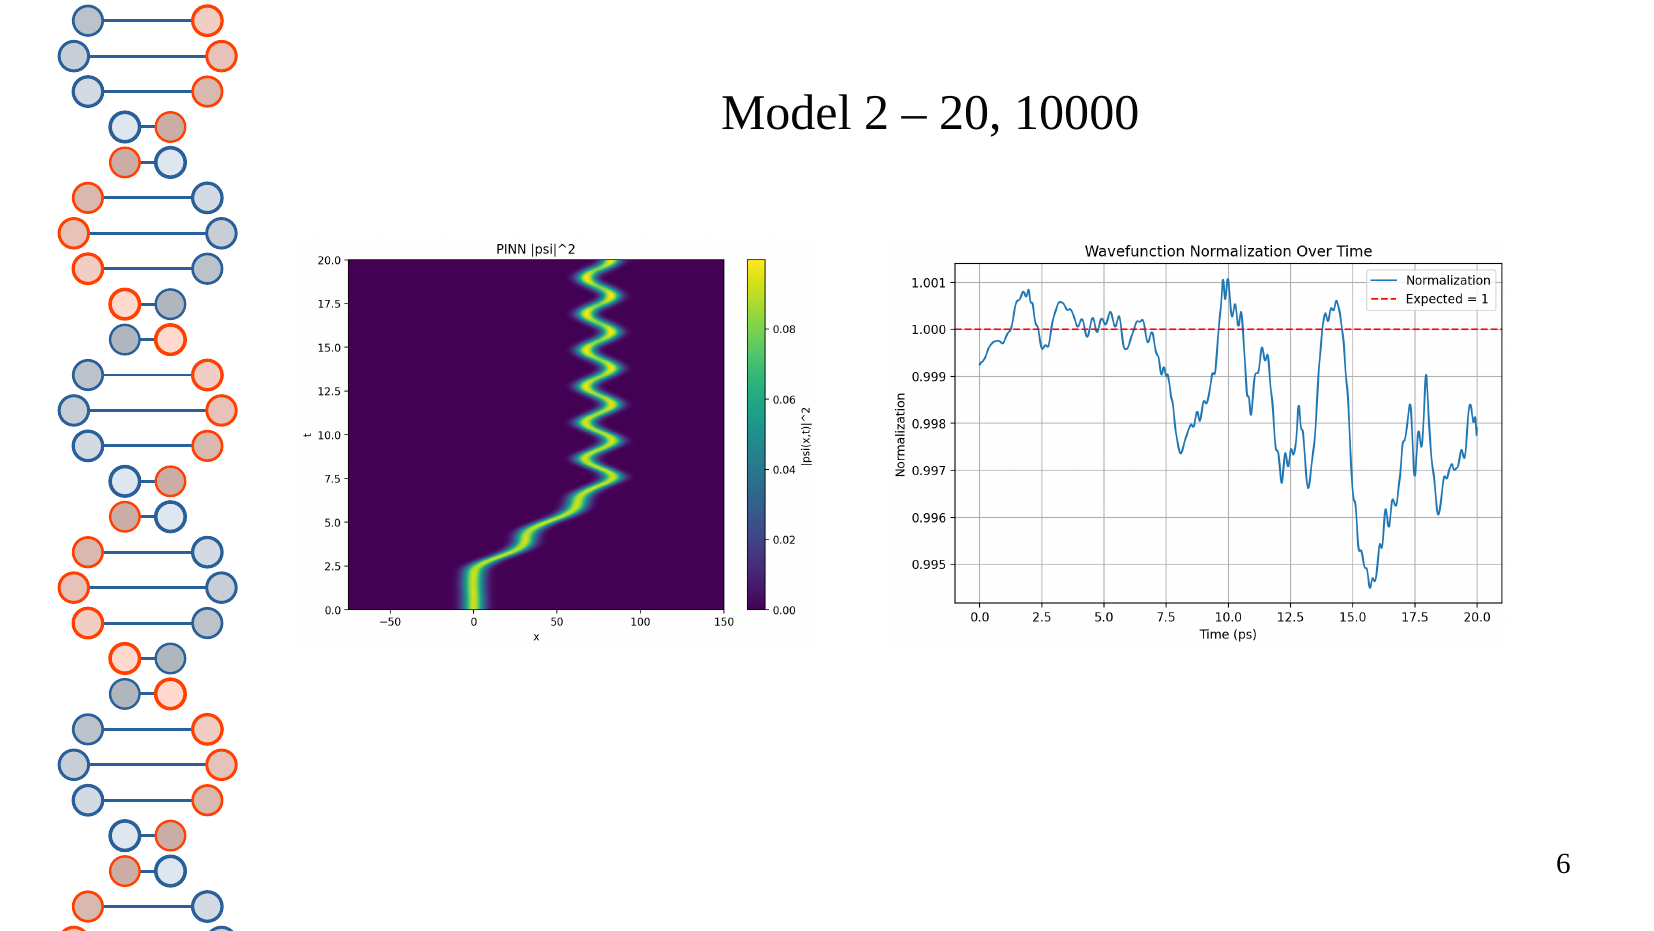

# Model 2 – 20, 10000
6